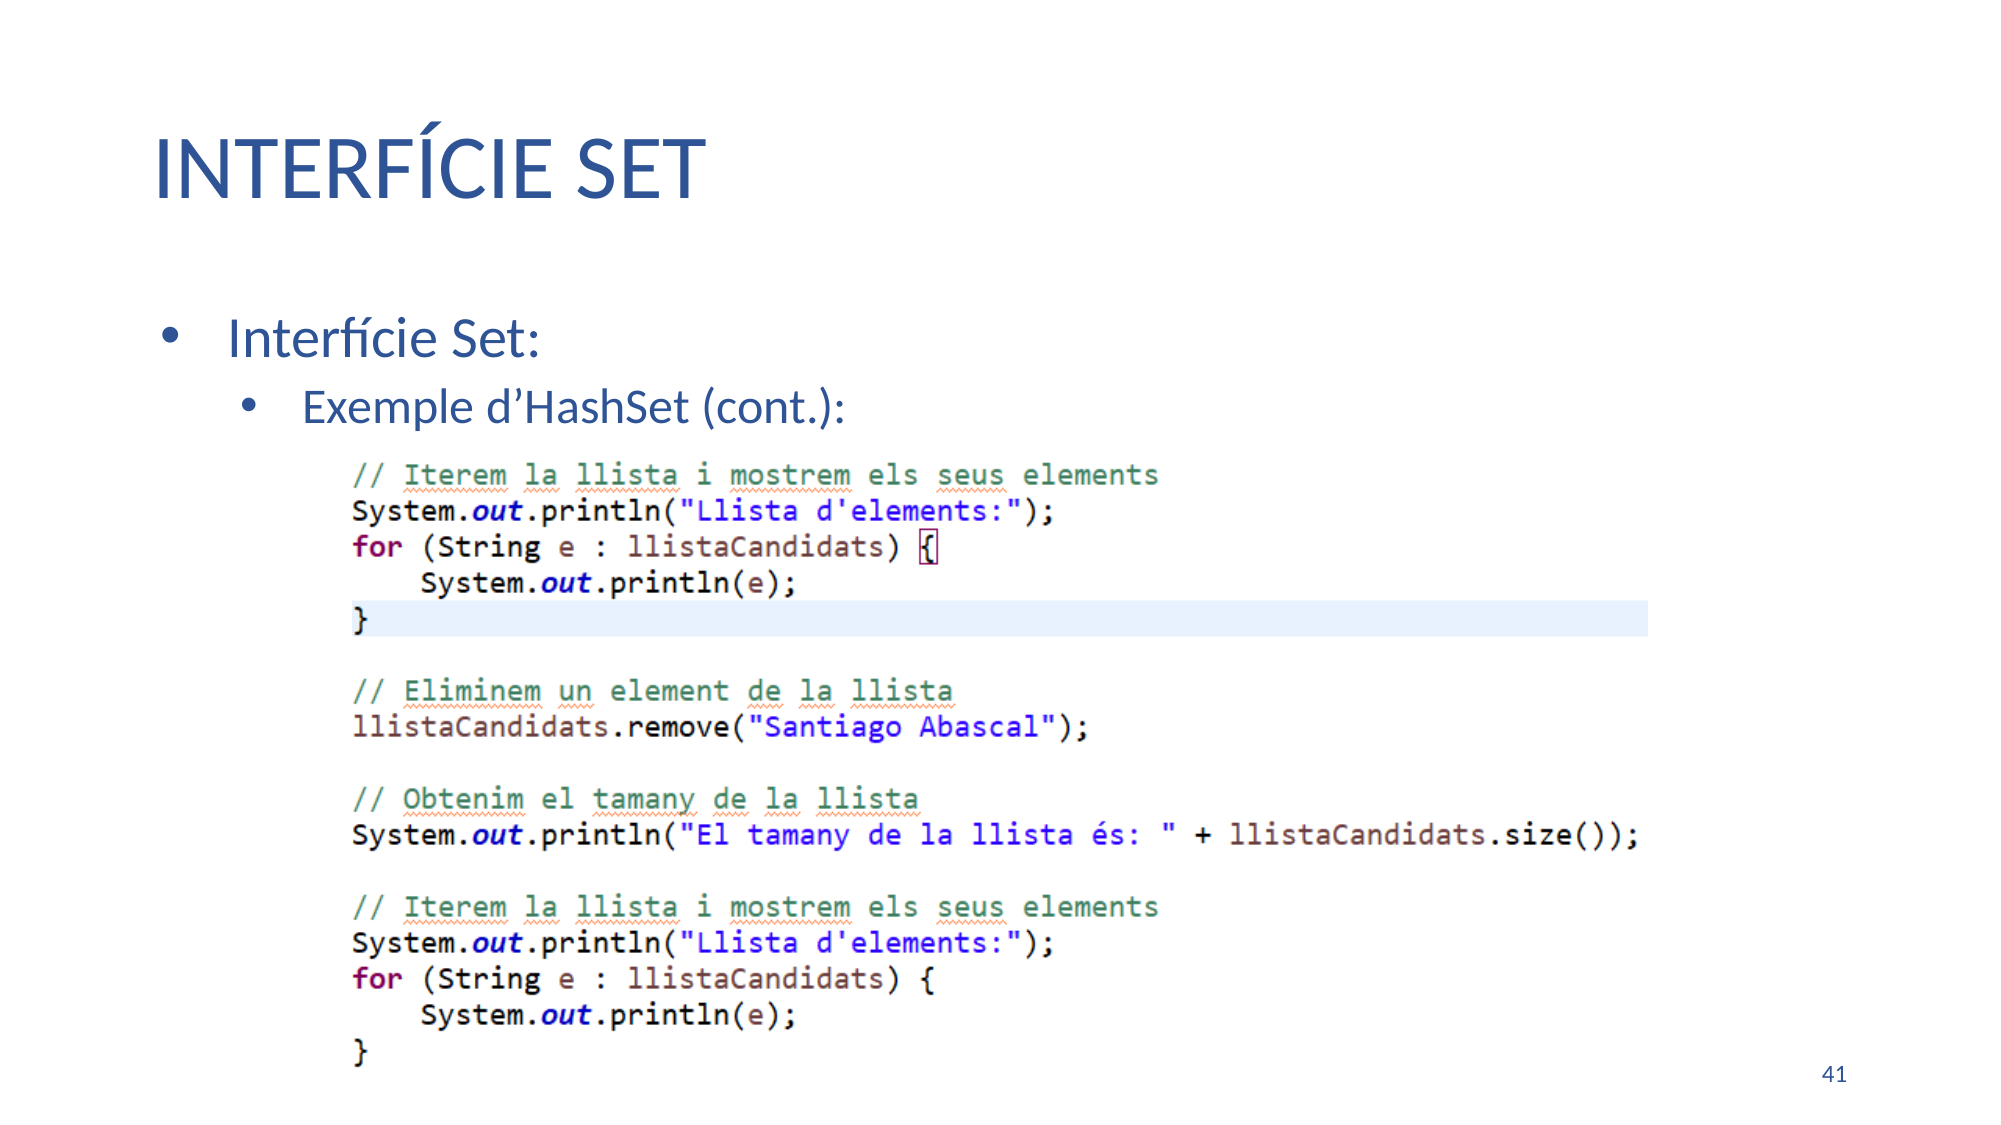

# INTERFÍCIE SET
Interfície Set:
Exemple d’HashSet (cont.):